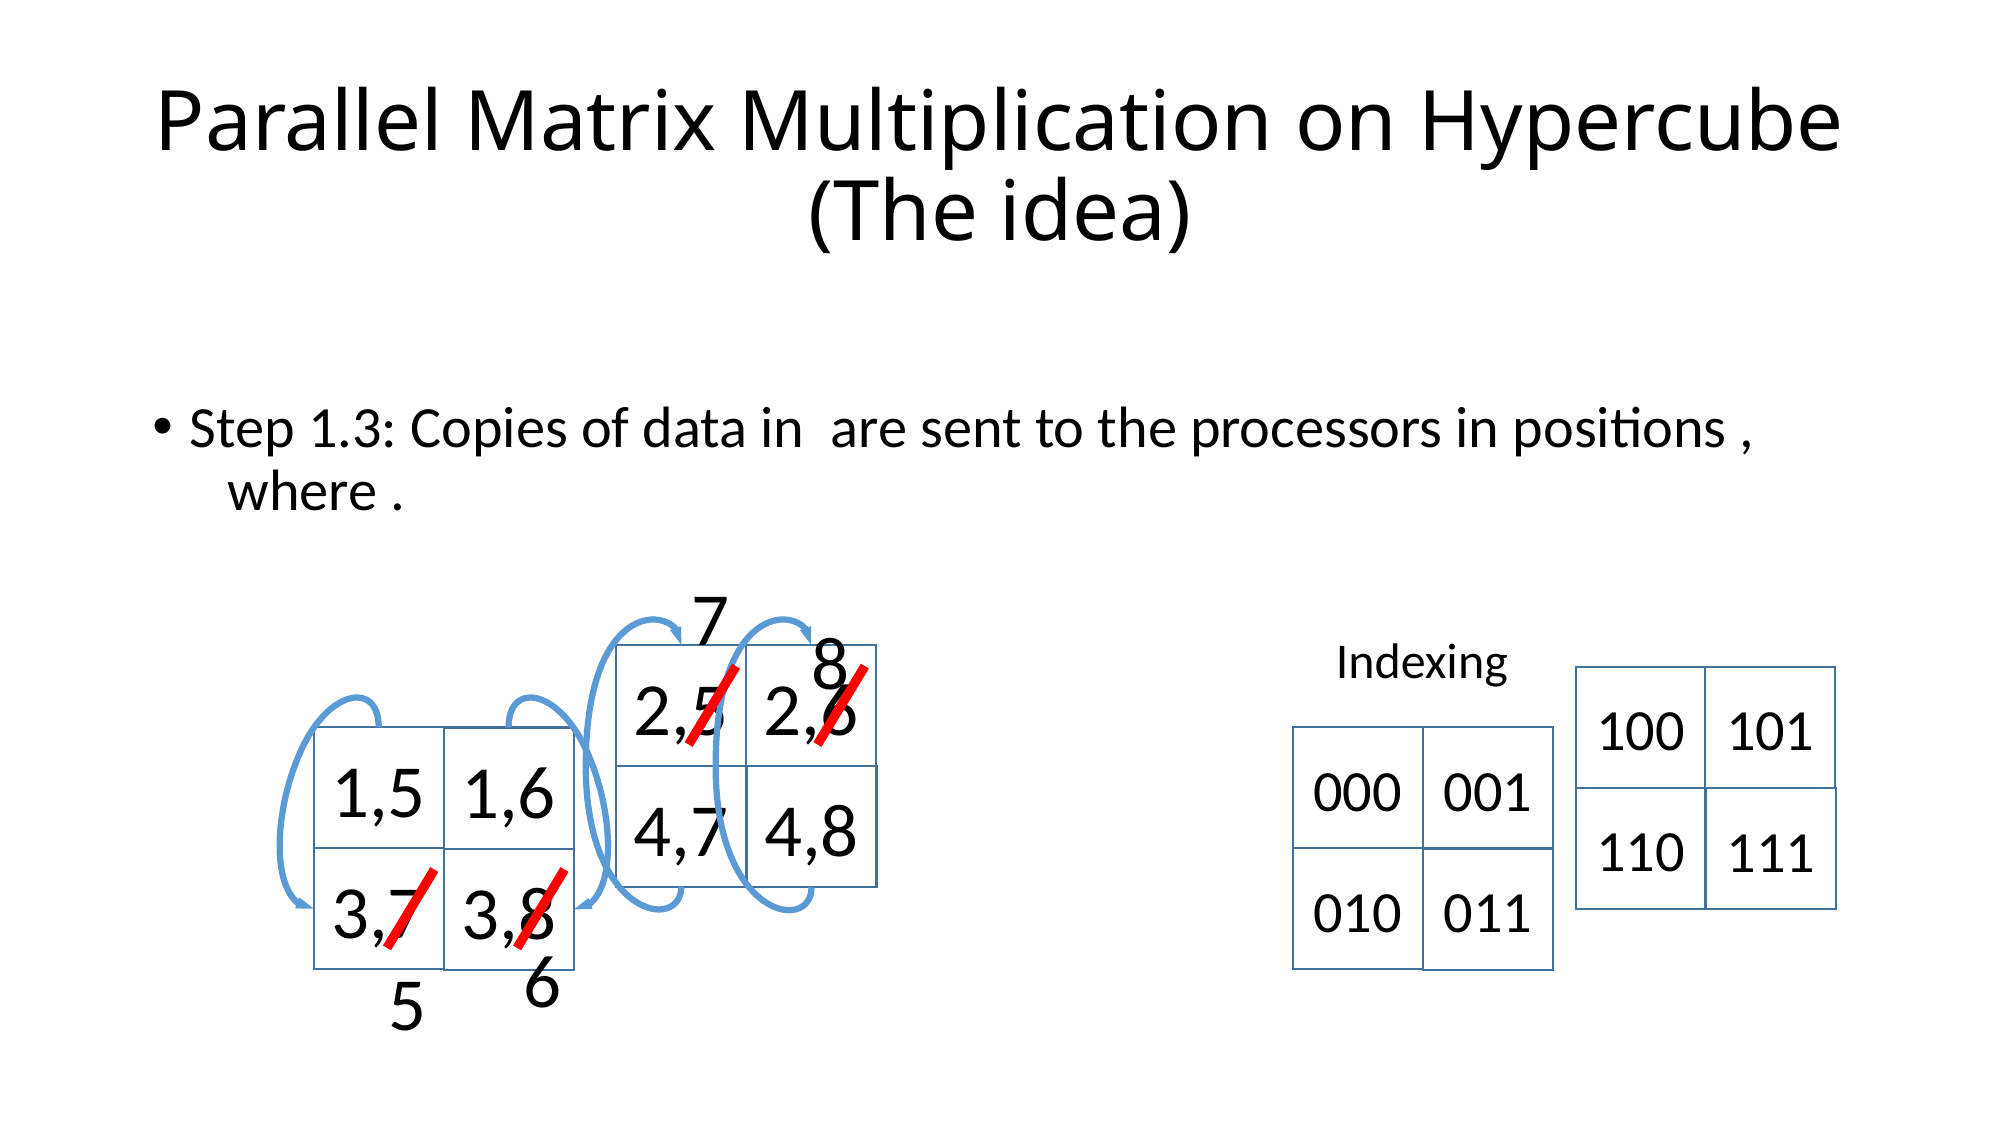

# Parallel Matrix Multiplication on Hypercube (The idea)
Step 1.3: Copies of data in are sent to the processors in positions , where .
7
8
Indexing
2,5
2,6
100
101
1,5
2,6
000
001
1,6
4,7
4,8
110
111
3,7
010
3,8
011
6
5